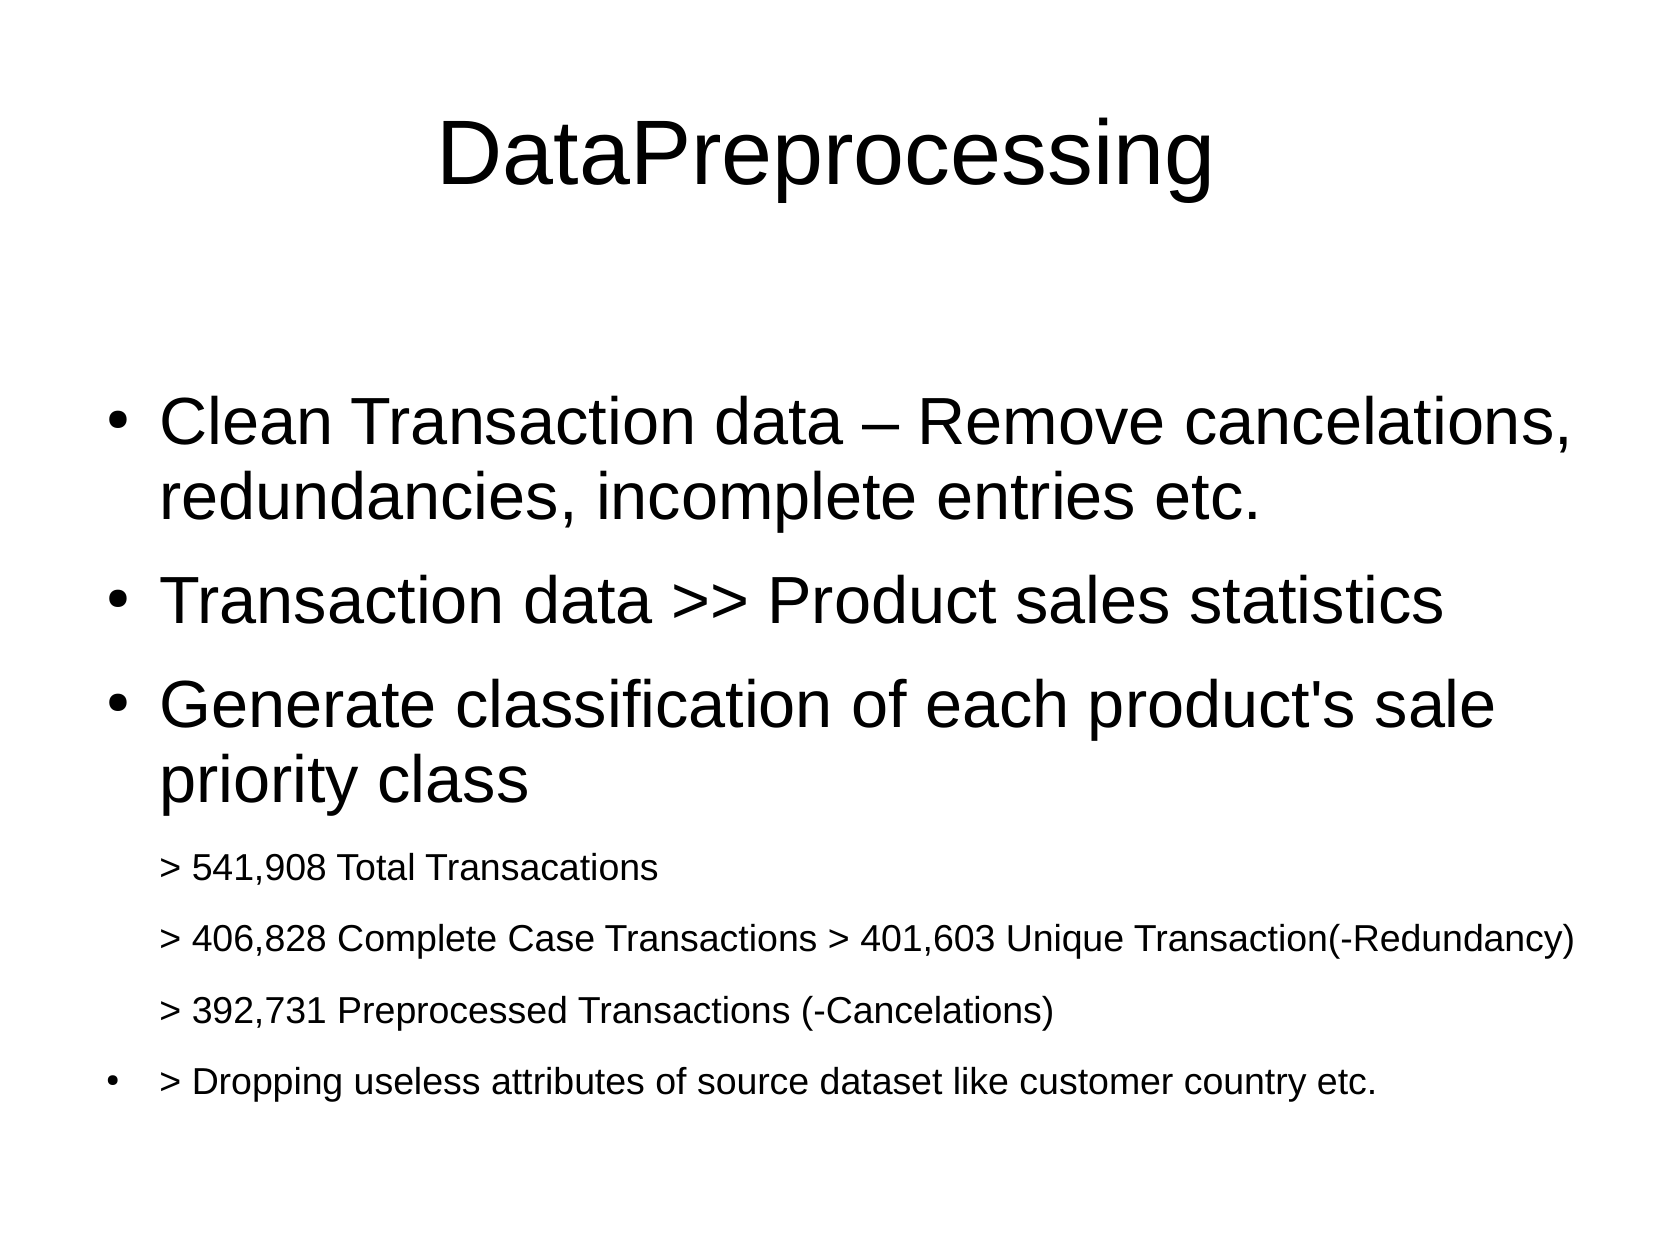

# DataPreprocessing
Clean Transaction data – Remove cancelations, redundancies, incomplete entries etc.
Transaction data >> Product sales statistics
Generate classification of each product's sale priority class
> 541,908 Total Transacations
> 406,828 Complete Case Transactions > 401,603 Unique Transaction(-Redundancy)
> 392,731 Preprocessed Transactions (-Cancelations)
> Dropping useless attributes of source dataset like customer country etc.